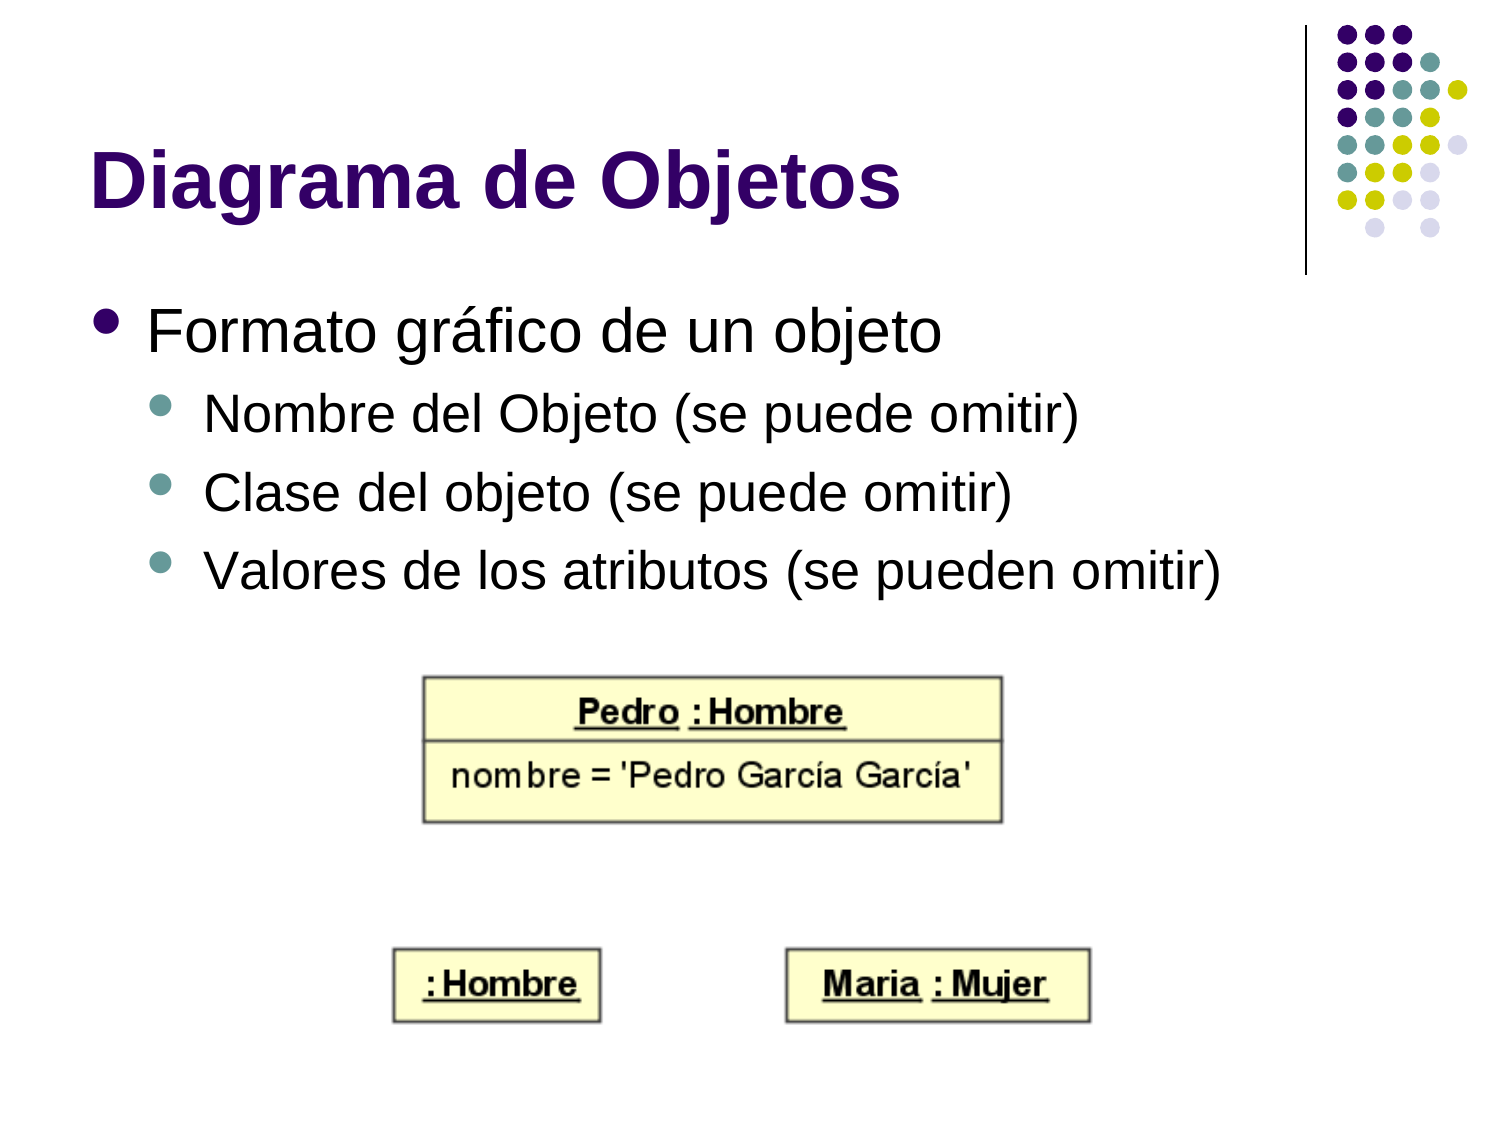

# Diagrama de Objetos
Formato gráfico de un objeto
Nombre del Objeto (se puede omitir)
Clase del objeto (se puede omitir)
Valores de los atributos (se pueden omitir)